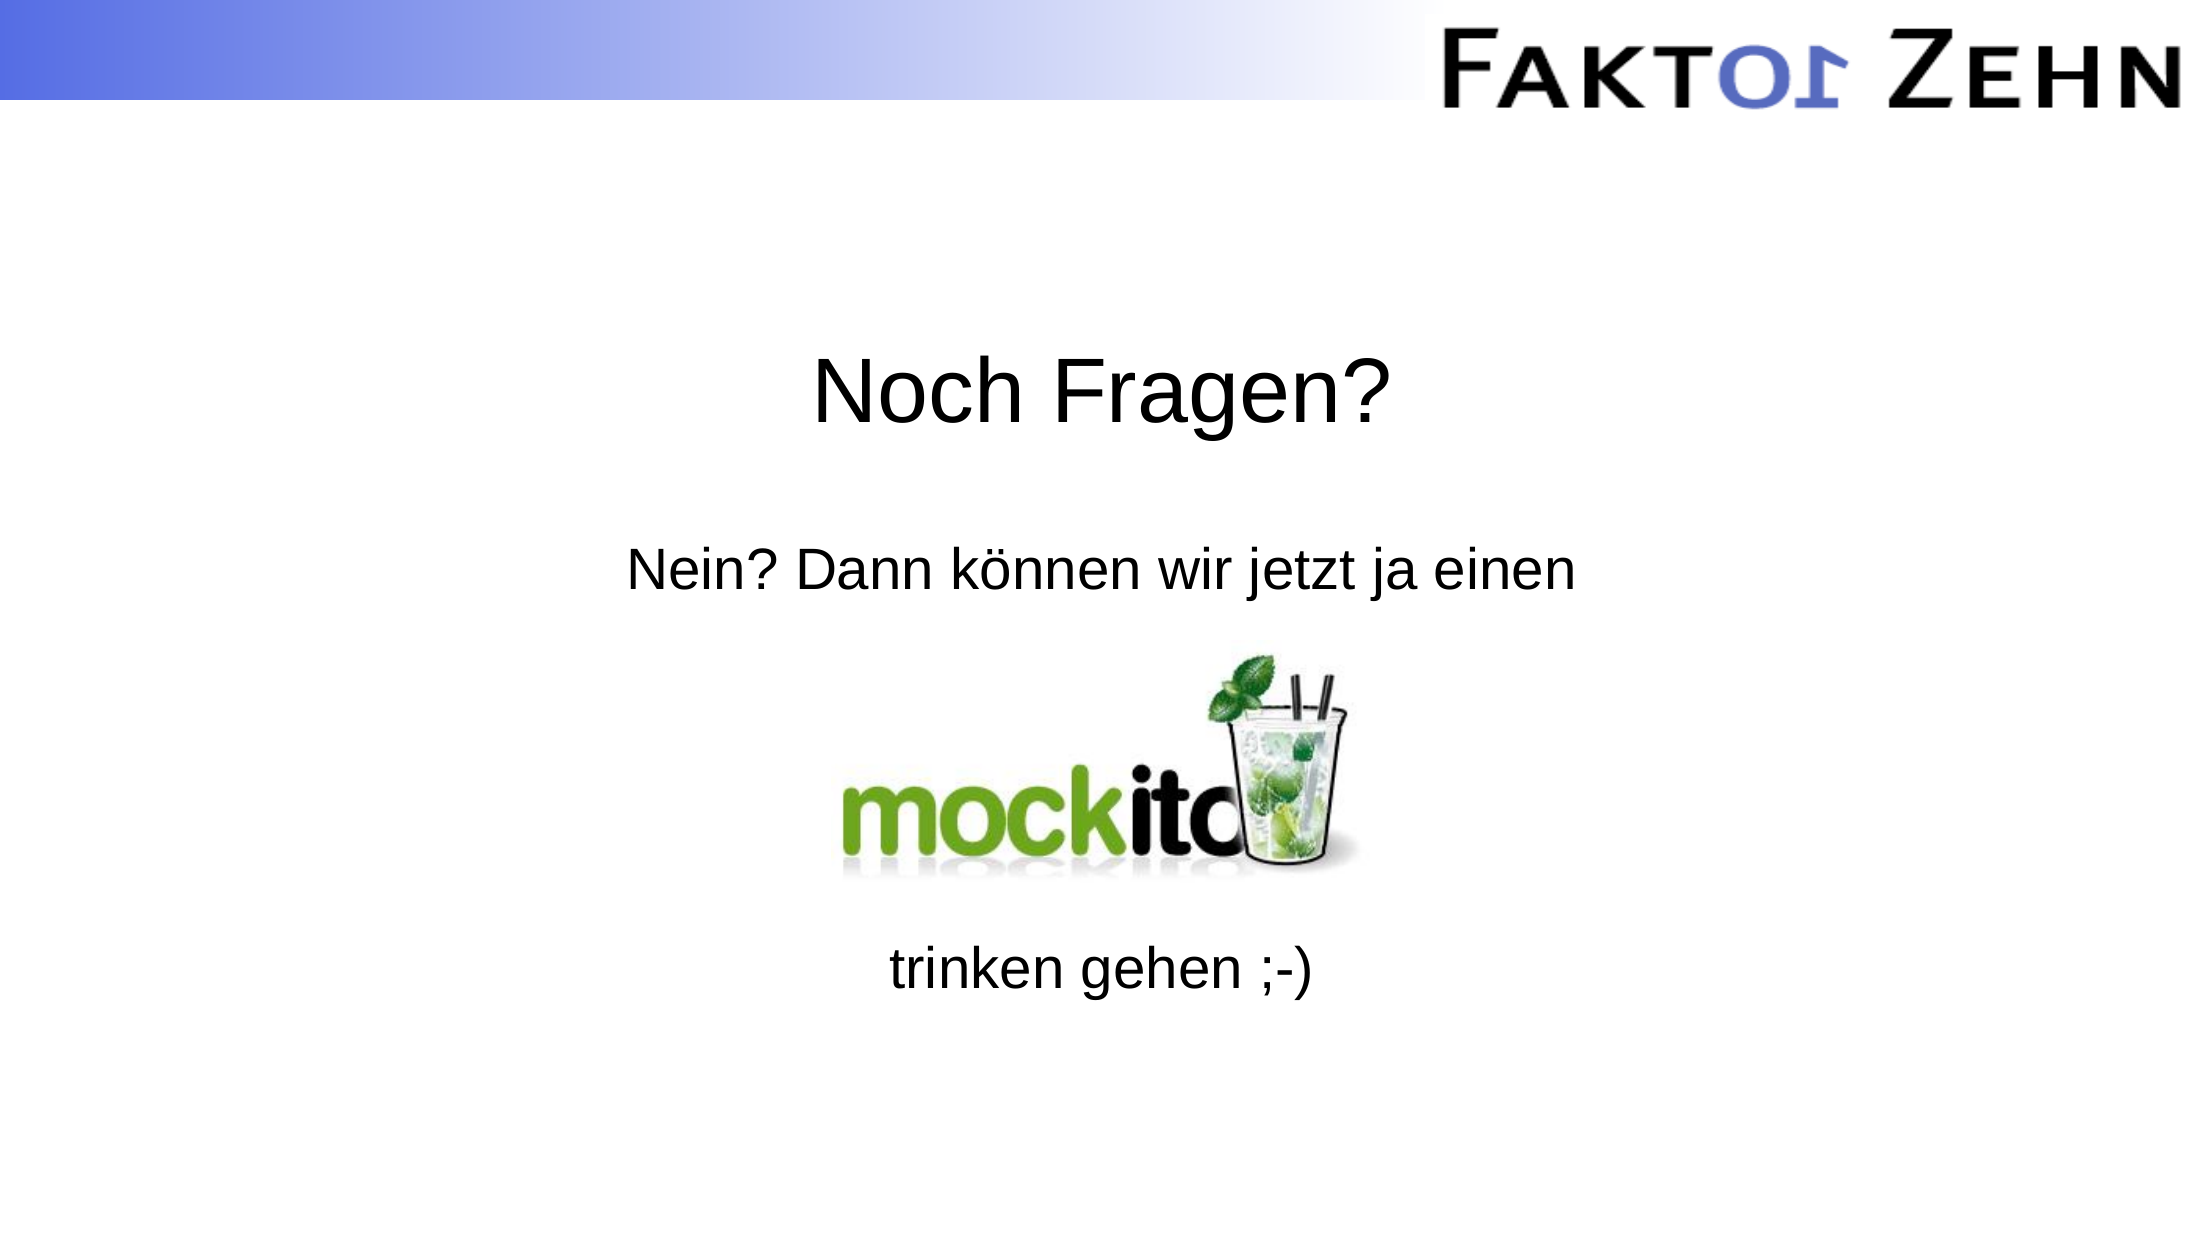

# Noch Fragen?
Nein? Dann können wir jetzt ja einen
trinken gehen ;-)